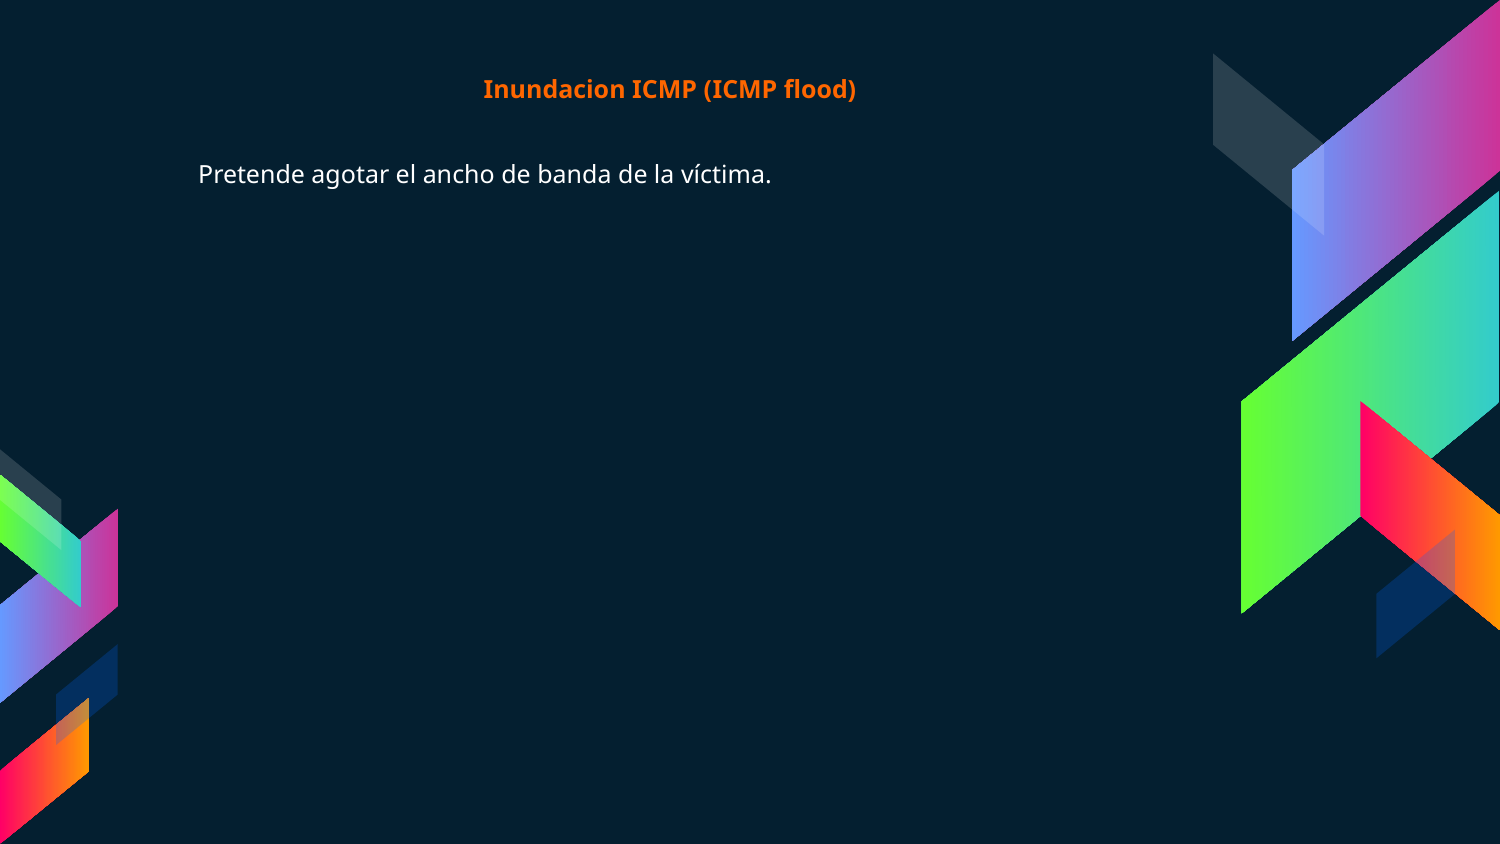

# Inundacion ICMP (ICMP flood)
Pretende agotar el ancho de banda de la víctima.